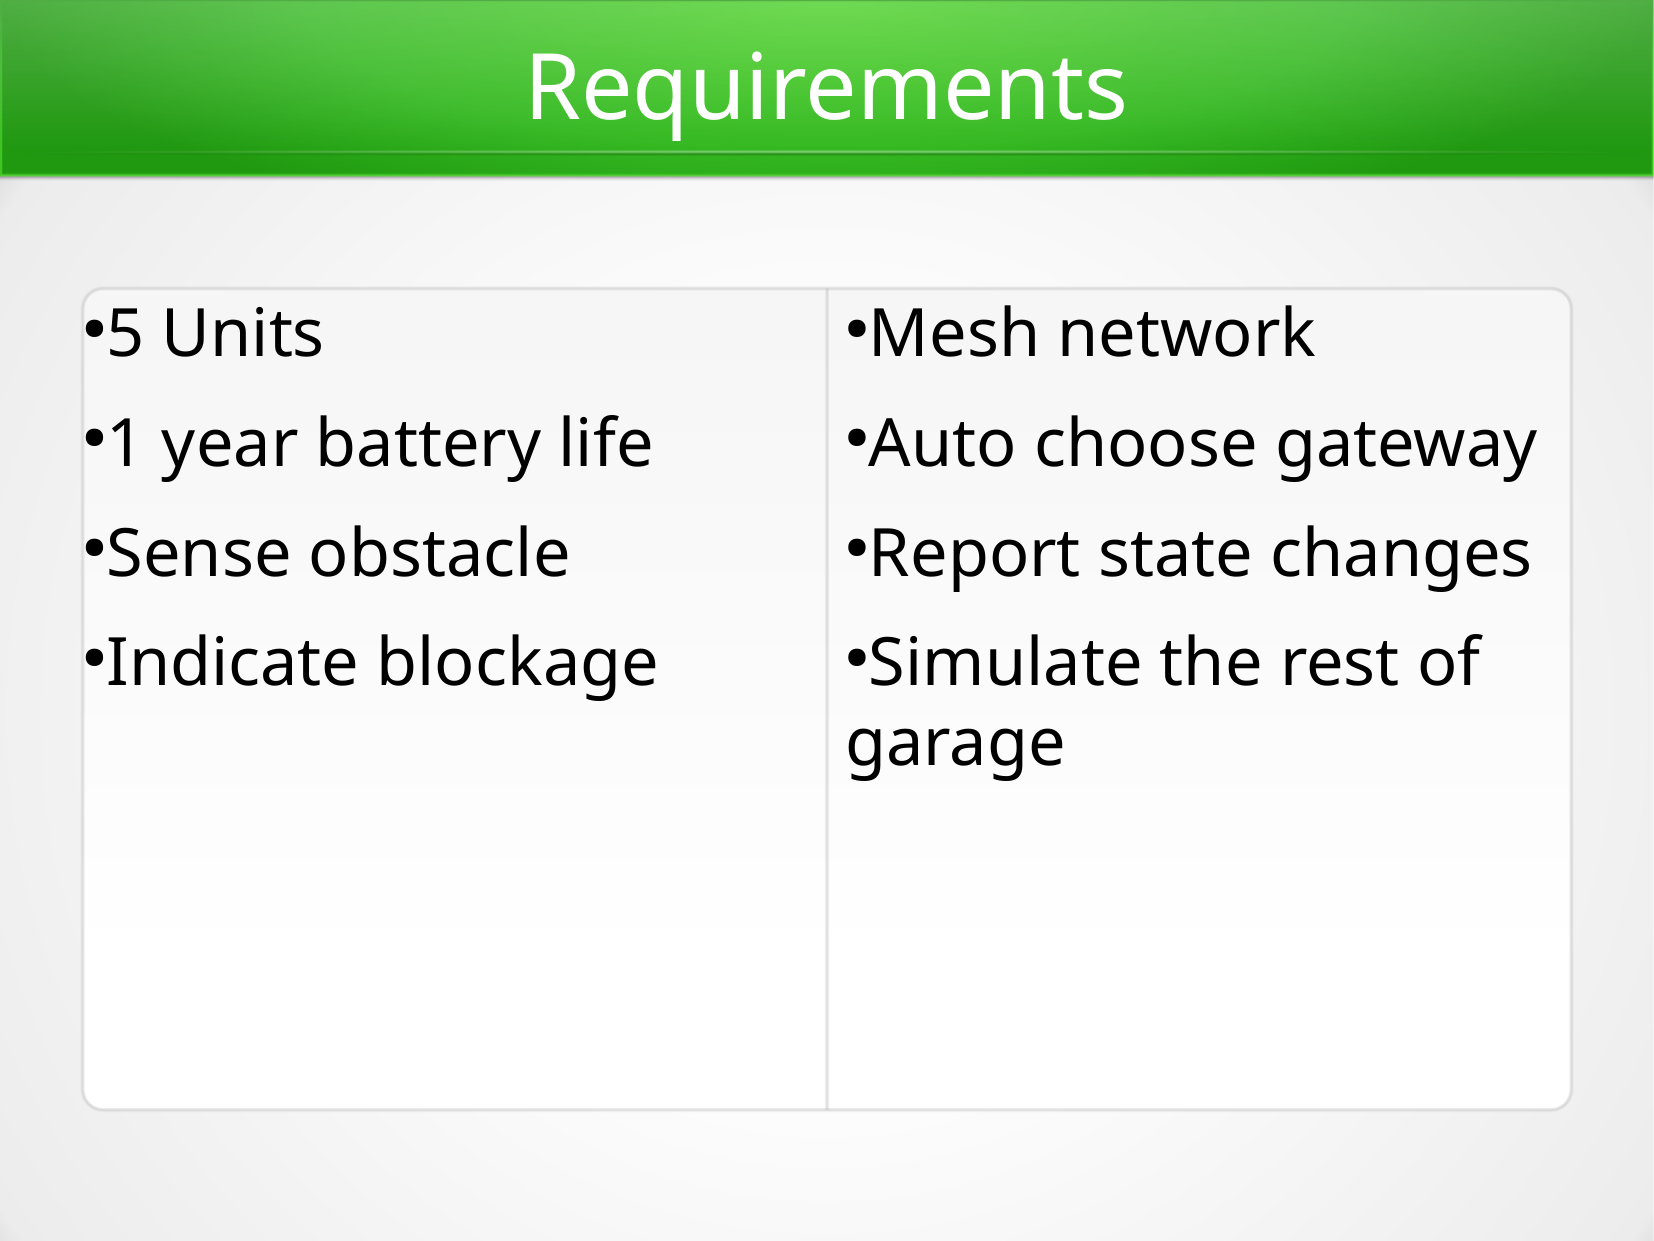

# Requirements
5 Units
1 year battery life
Sense obstacle
Indicate blockage
Mesh network
Auto choose gateway
Report state changes
Simulate the rest of garage